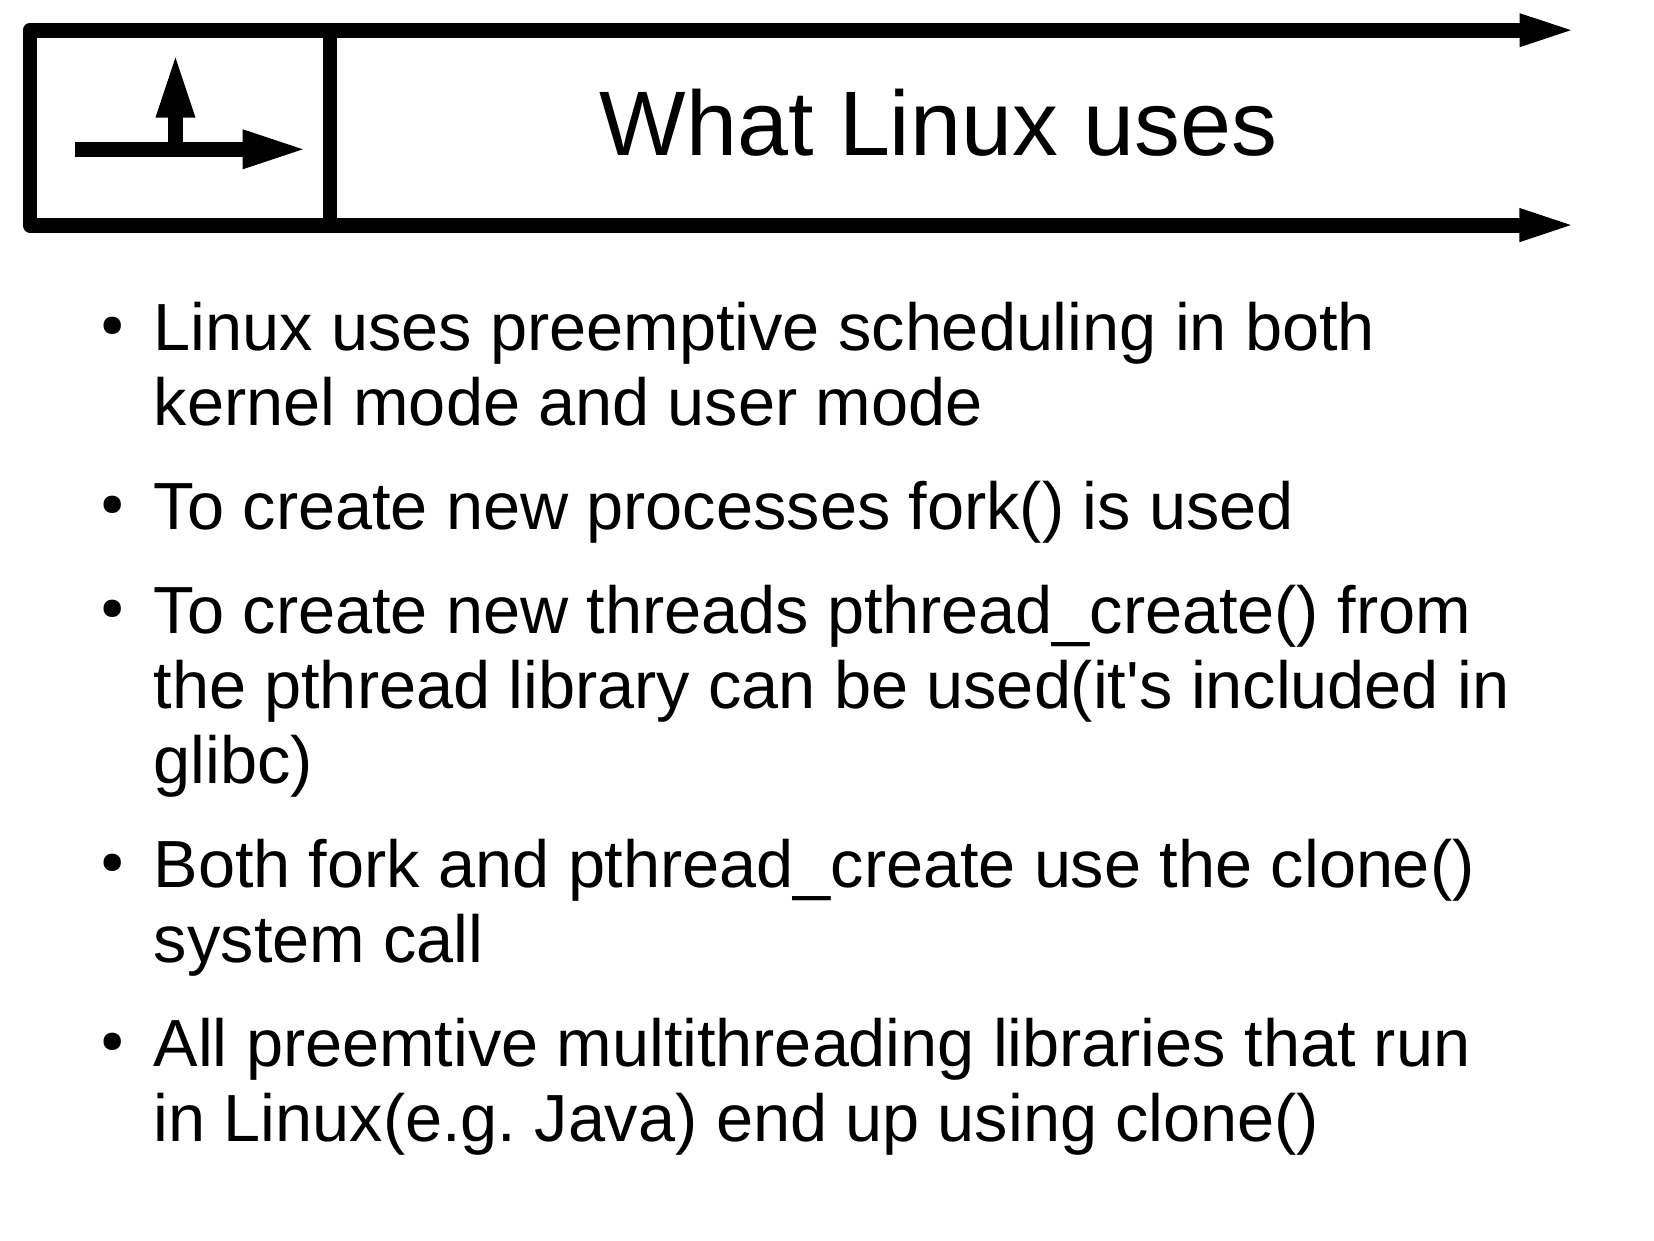

# What Linux uses
Linux uses preemptive scheduling in both kernel mode and user mode
To create new processes fork() is used
To create new threads pthread_create() from the pthread library can be used(it's included in glibc)
Both fork and pthread_create use the clone() system call
All preemtive multithreading libraries that run in Linux(e.g. Java) end up using clone()